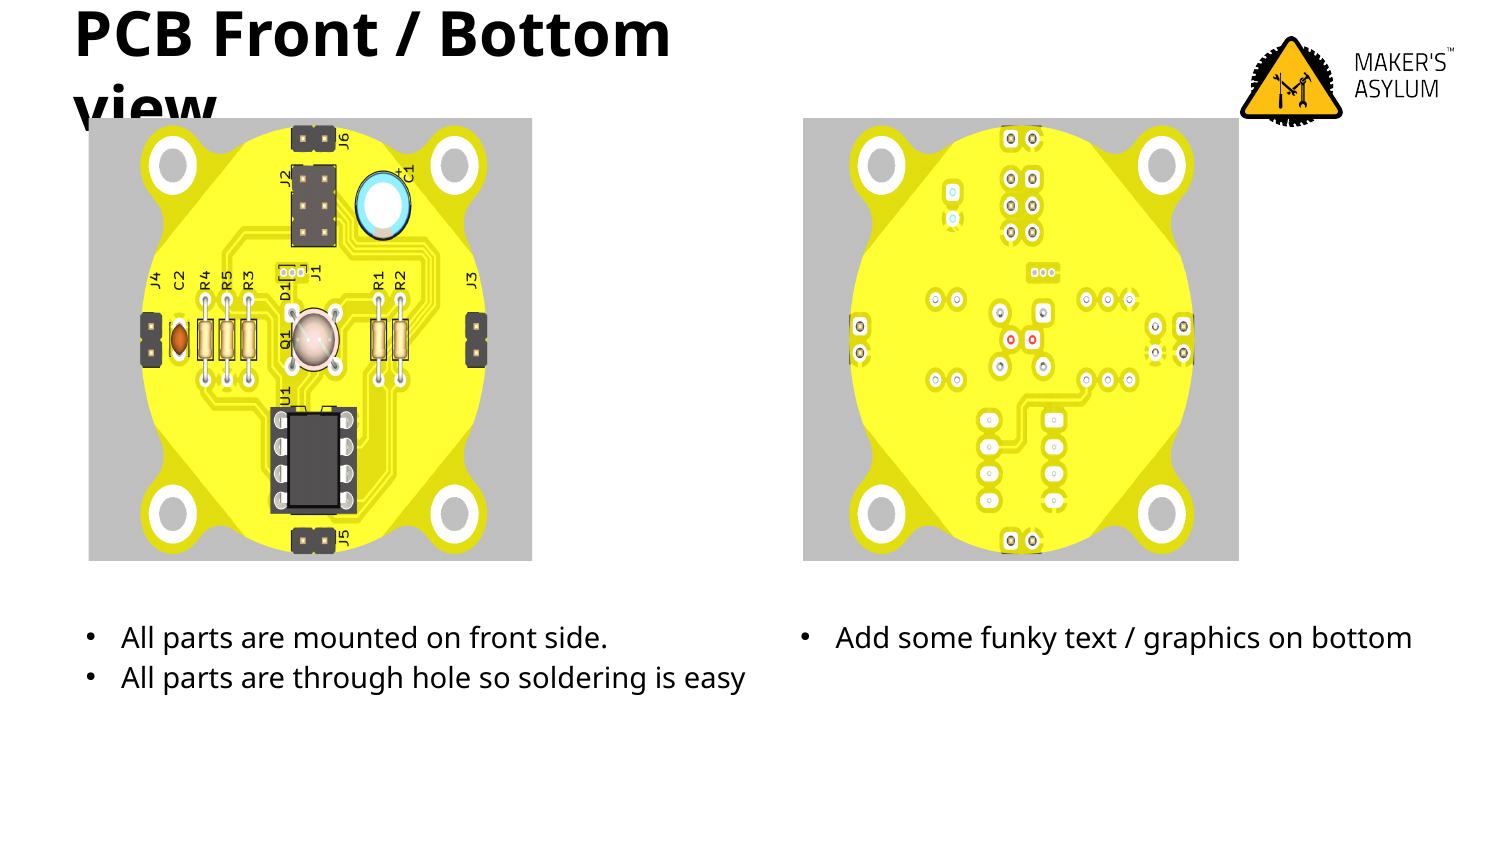

PCB Front / Bottom view
All parts are mounted on front side.
All parts are through hole so soldering is easy
Add some funky text / graphics on bottom